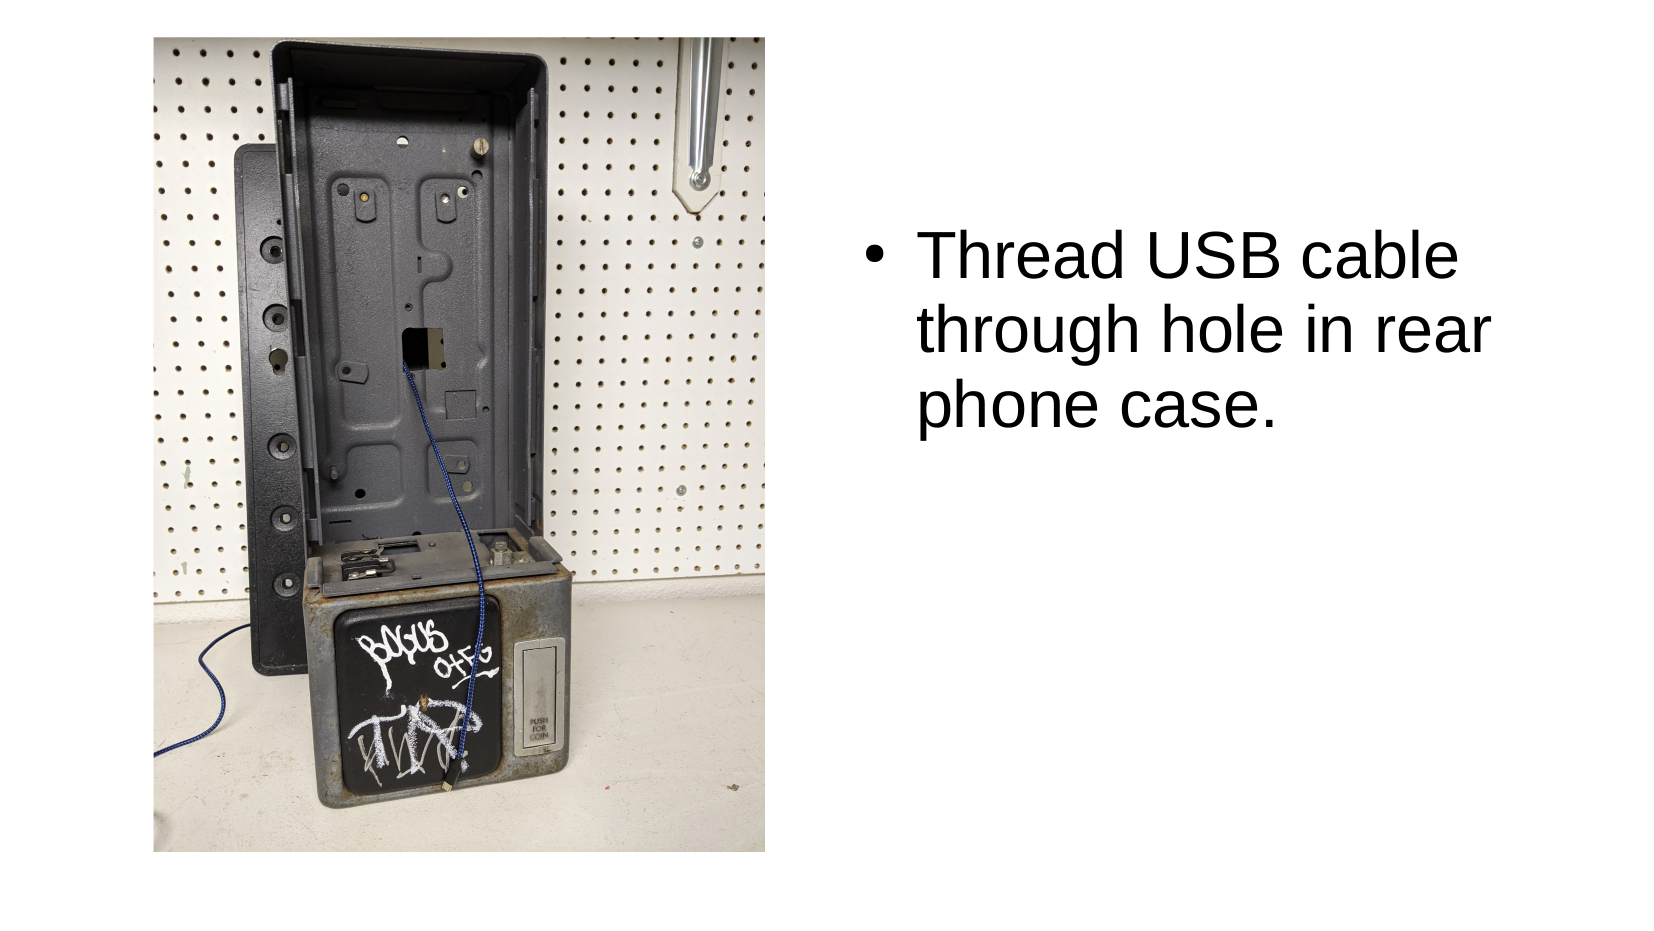

#
Thread USB cable through hole in rear phone case.